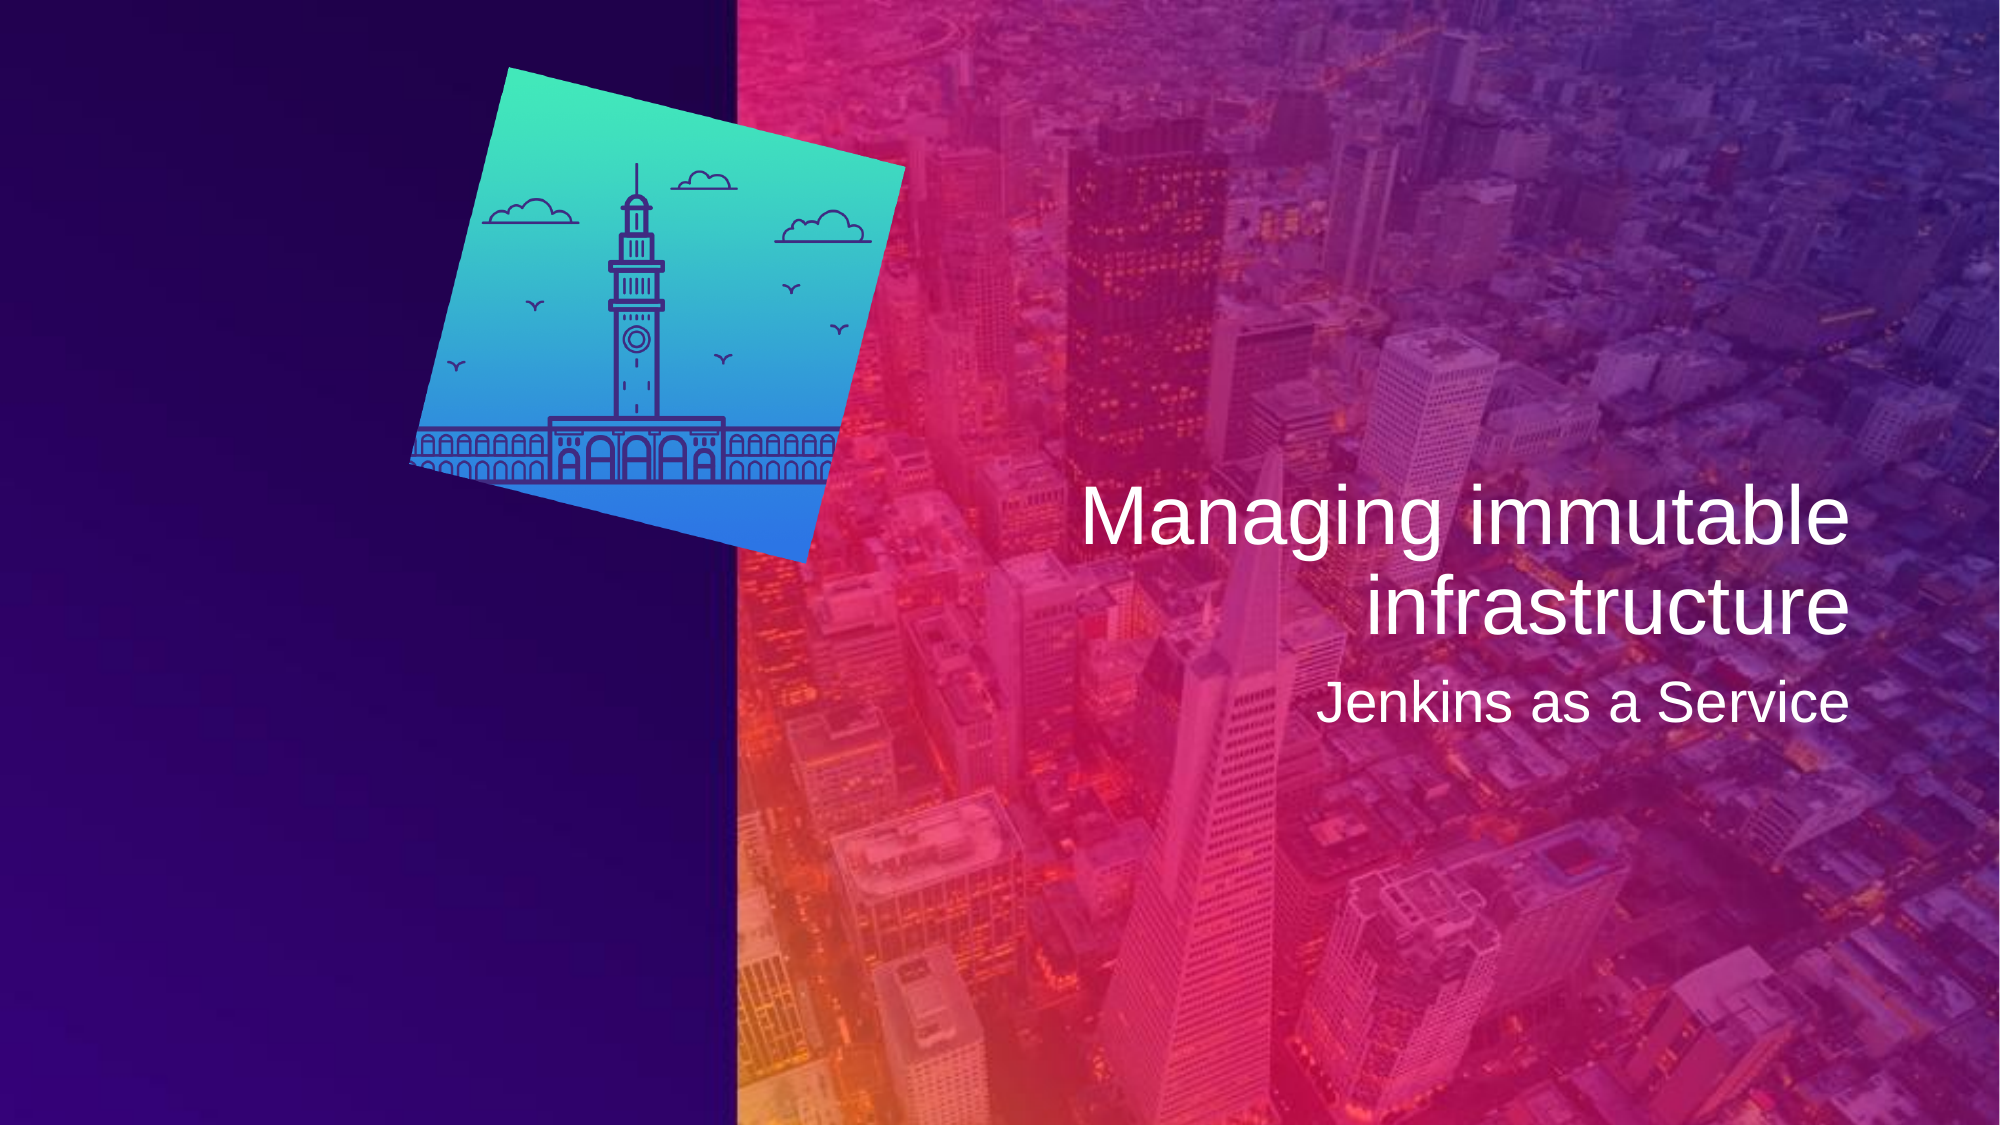

# Managing immutable infrastructure
Jenkins as a Service